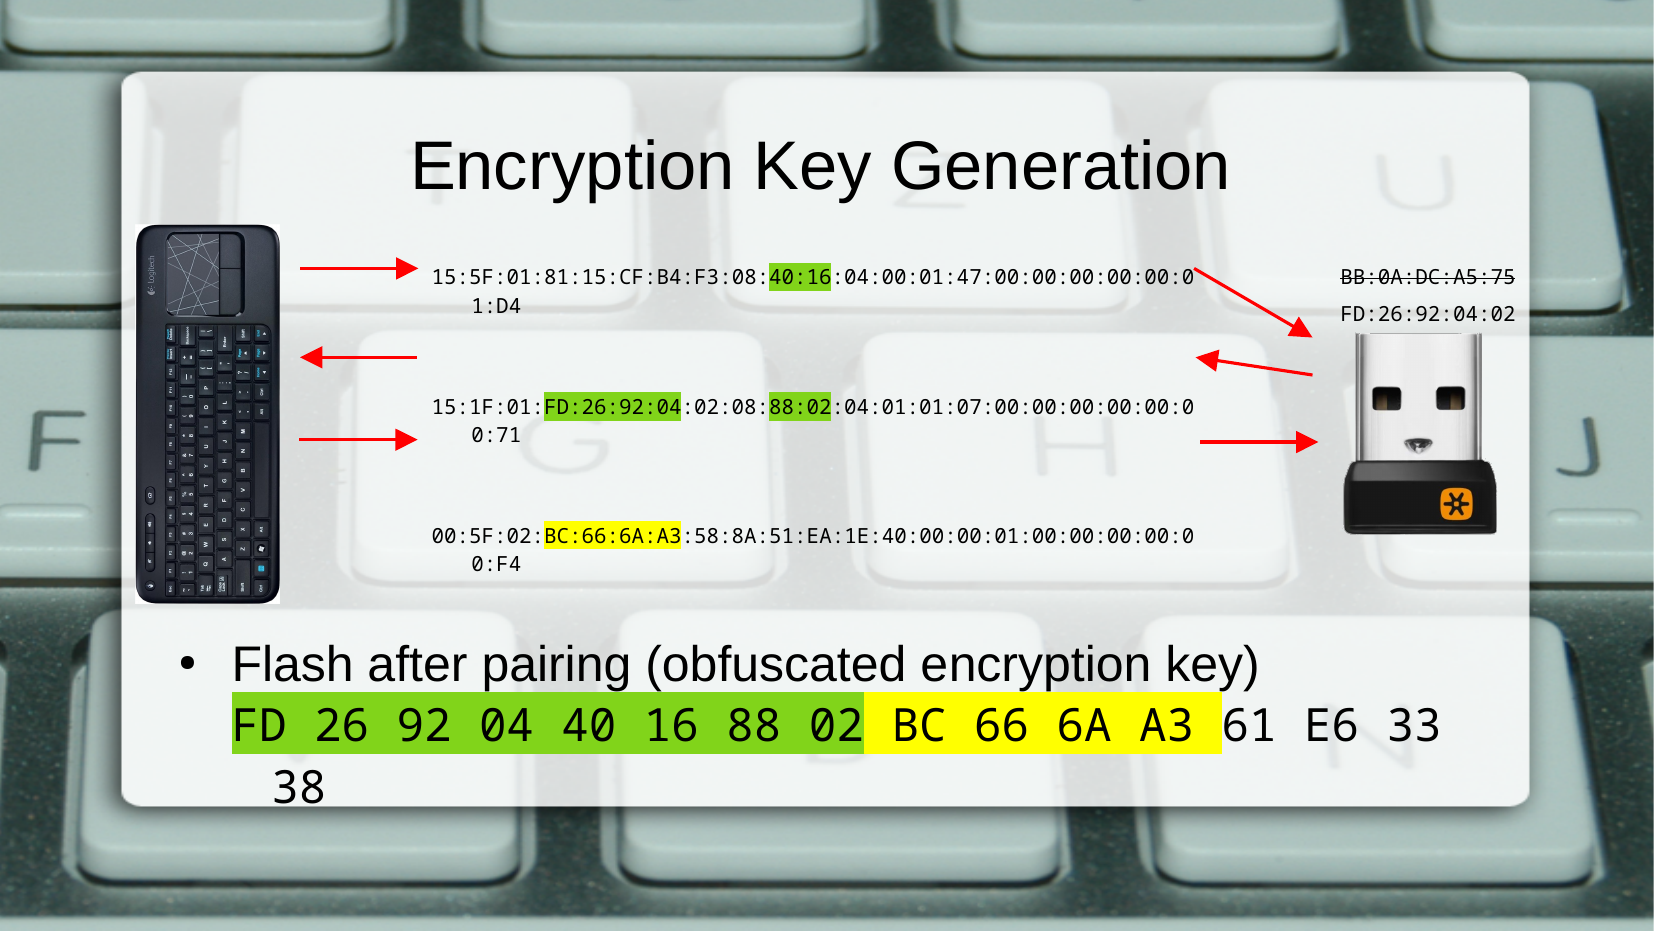

# Encryption Key Generation
BB:0A:DC:A5:75
15:5F:01:81:15:CF:B4:F3:08:40:16:04:00:01:47:00:00:00:00:00:01:D4
15:1F:01:FD:26:92:04:02:08:88:02:04:01:01:07:00:00:00:00:00:00:71
00:5F:02:BC:66:6A:A3:58:8A:51:EA:1E:40:00:00:01:00:00:00:00:00:F4
FD:26:92:04:02
Flash after pairing (obfuscated encryption key)
FD 26 92 04 40 16 88 02 BC 66 6A A3 61 E6 33 38